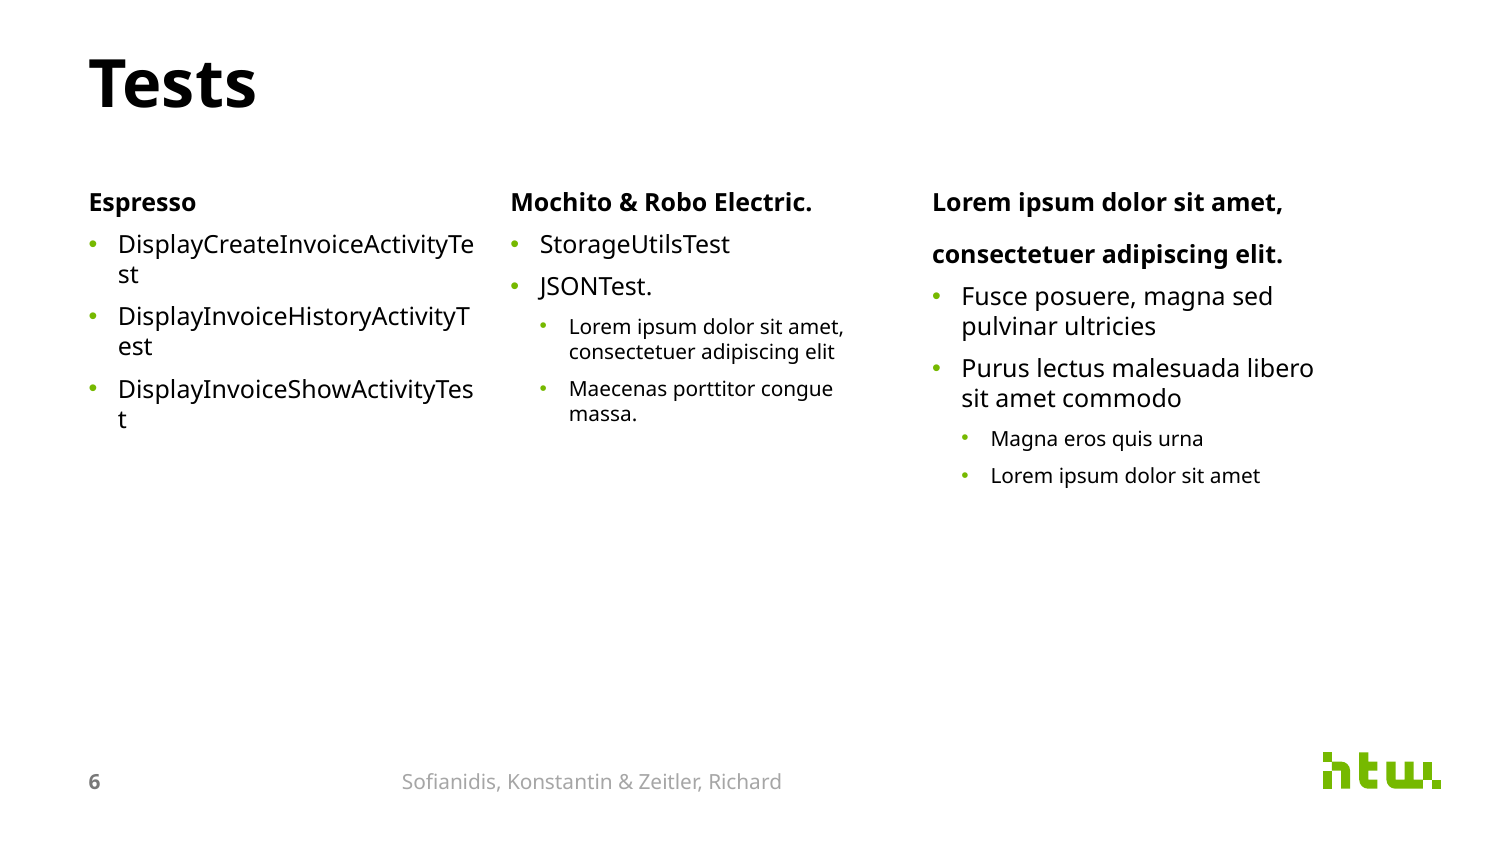

# Tests
Espresso
DisplayCreateInvoiceActivityTest
DisplayInvoiceHistoryActivityTest
DisplayInvoiceShowActivityTest
Mochito & Robo Electric.
StorageUtilsTest
JSONTest.
Lorem ipsum dolor sit amet, consectetuer adipiscing elit
Maecenas porttitor congue massa.
Lorem ipsum dolor sit amet, consectetuer adipiscing elit.
Fusce posuere, magna sed pulvinar ultricies
Purus lectus malesuada libero sit amet commodo
Magna eros quis urna
Lorem ipsum dolor sit amet
Sofianidis, Konstantin & Zeitler, Richard